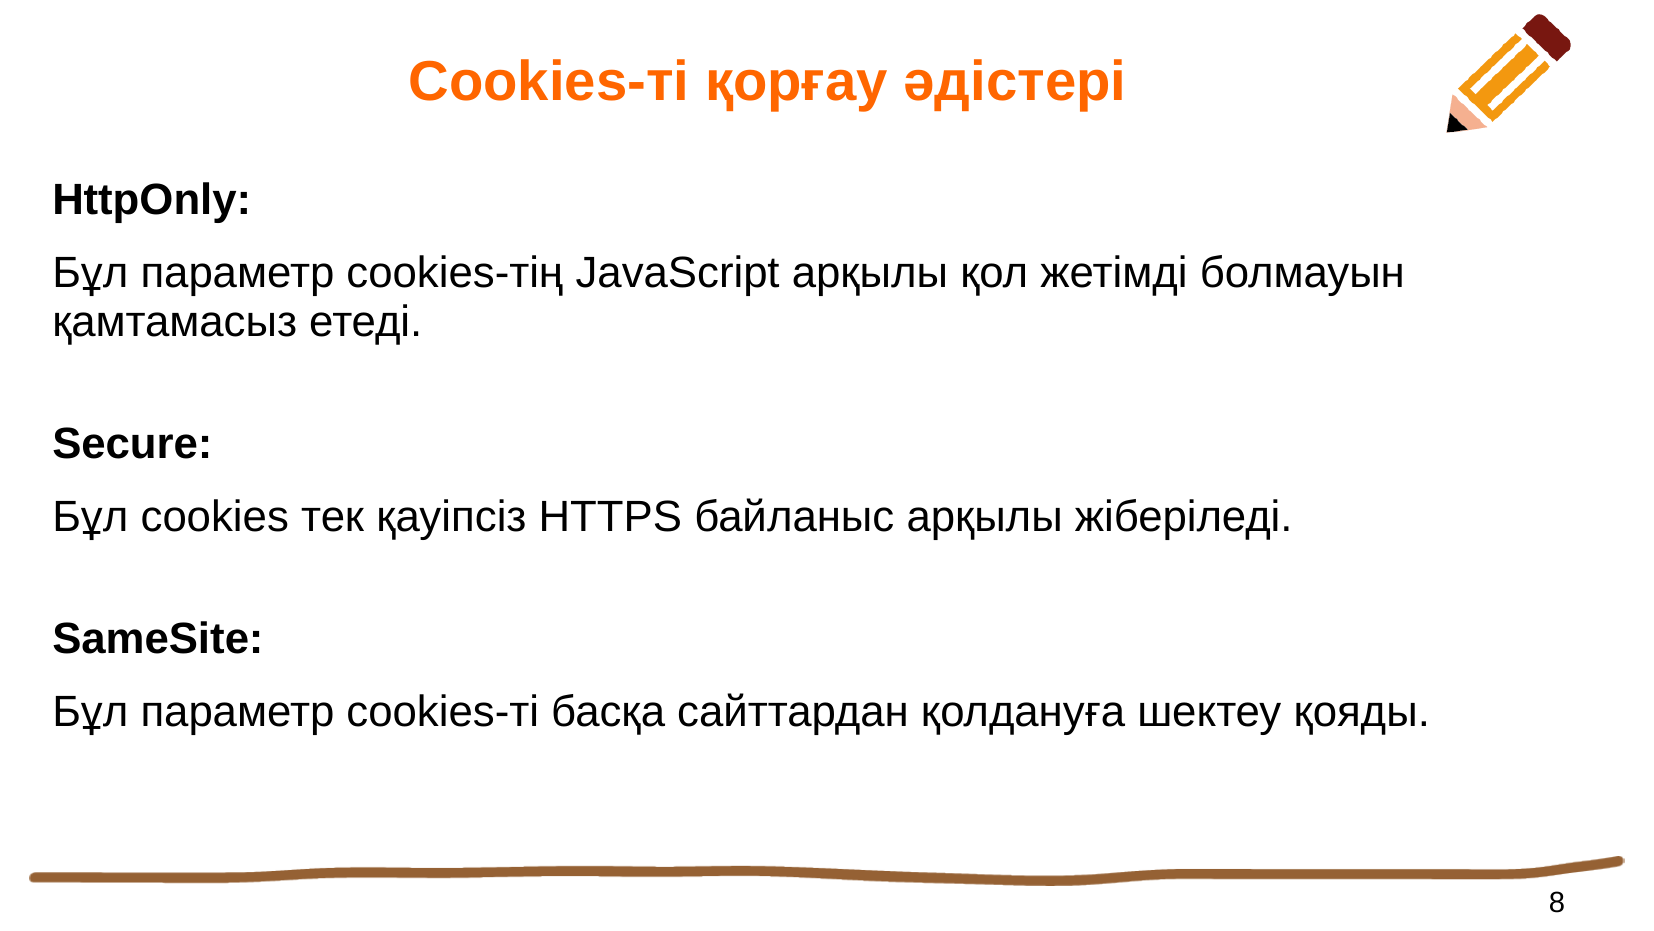

# Cookies-ті қорғау әдістері
HttpOnly:
Бұл параметр cookies-тің JavaScript арқылы қол жетімді болмауын қамтамасыз етеді.
Secure:
Бұл cookies тек қауіпсіз HTTPS байланыс арқылы жіберіледі.
SameSite:
Бұл параметр cookies-ті басқа сайттардан қолдануға шектеу қояды.
8